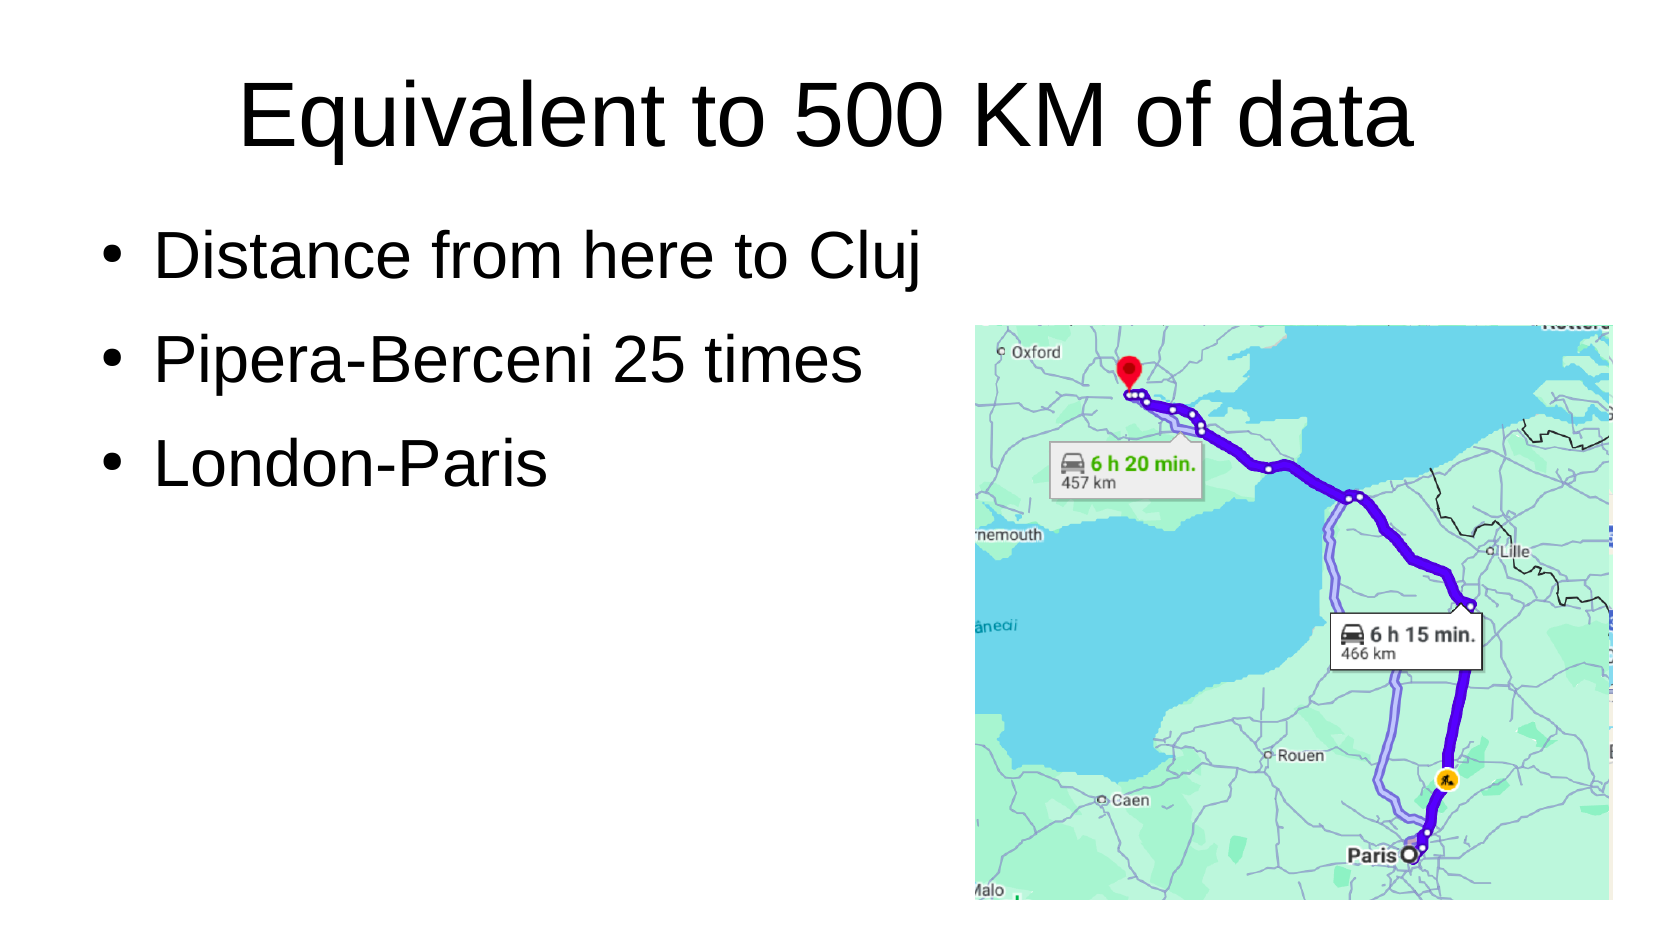

# Equivalent to 500 KM of data
Distance from here to Cluj
Pipera-Berceni 25 times
London-Paris